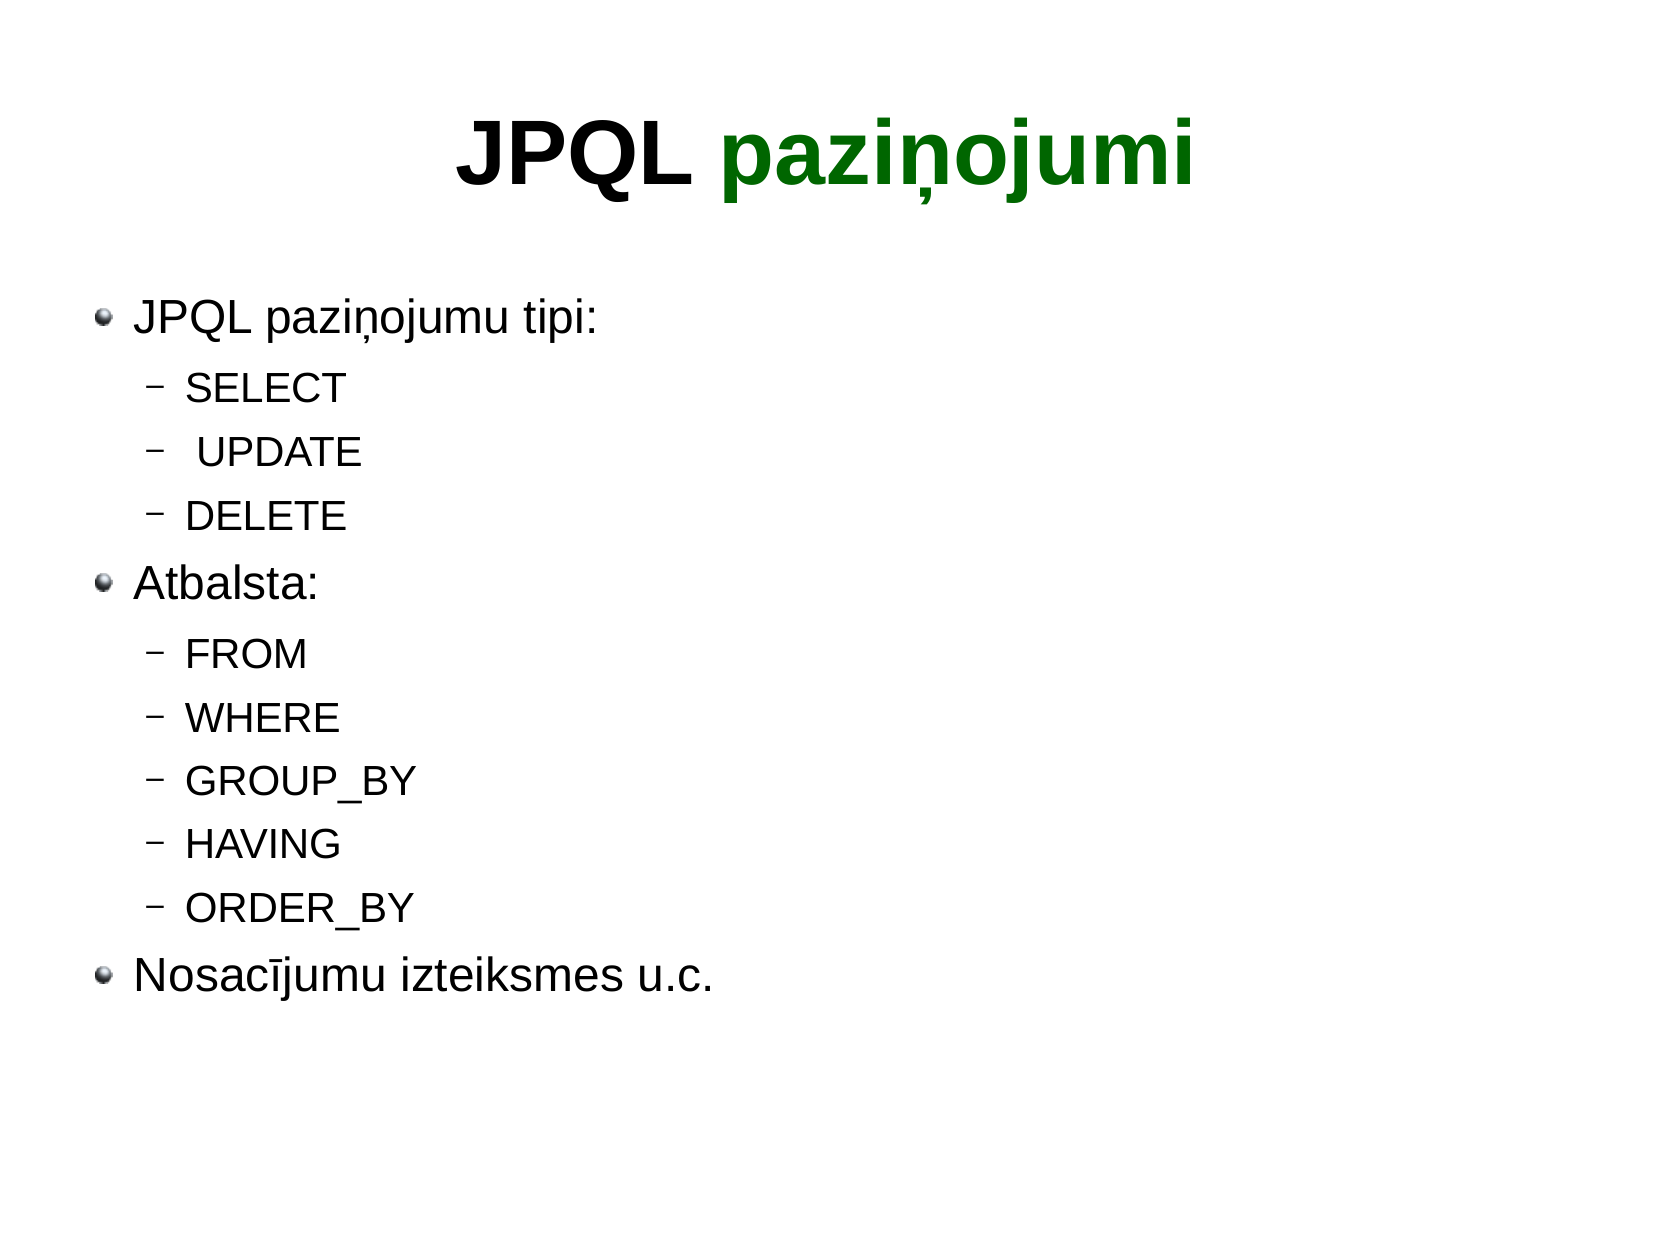

# JPQL paziņojumi
JPQL paziņojumu tipi:
SELECT
 UPDATE
DELETE
Atbalsta:
FROM
WHERE
GROUP_BY
HAVING
ORDER_BY
Nosacījumu izteiksmes u.c.